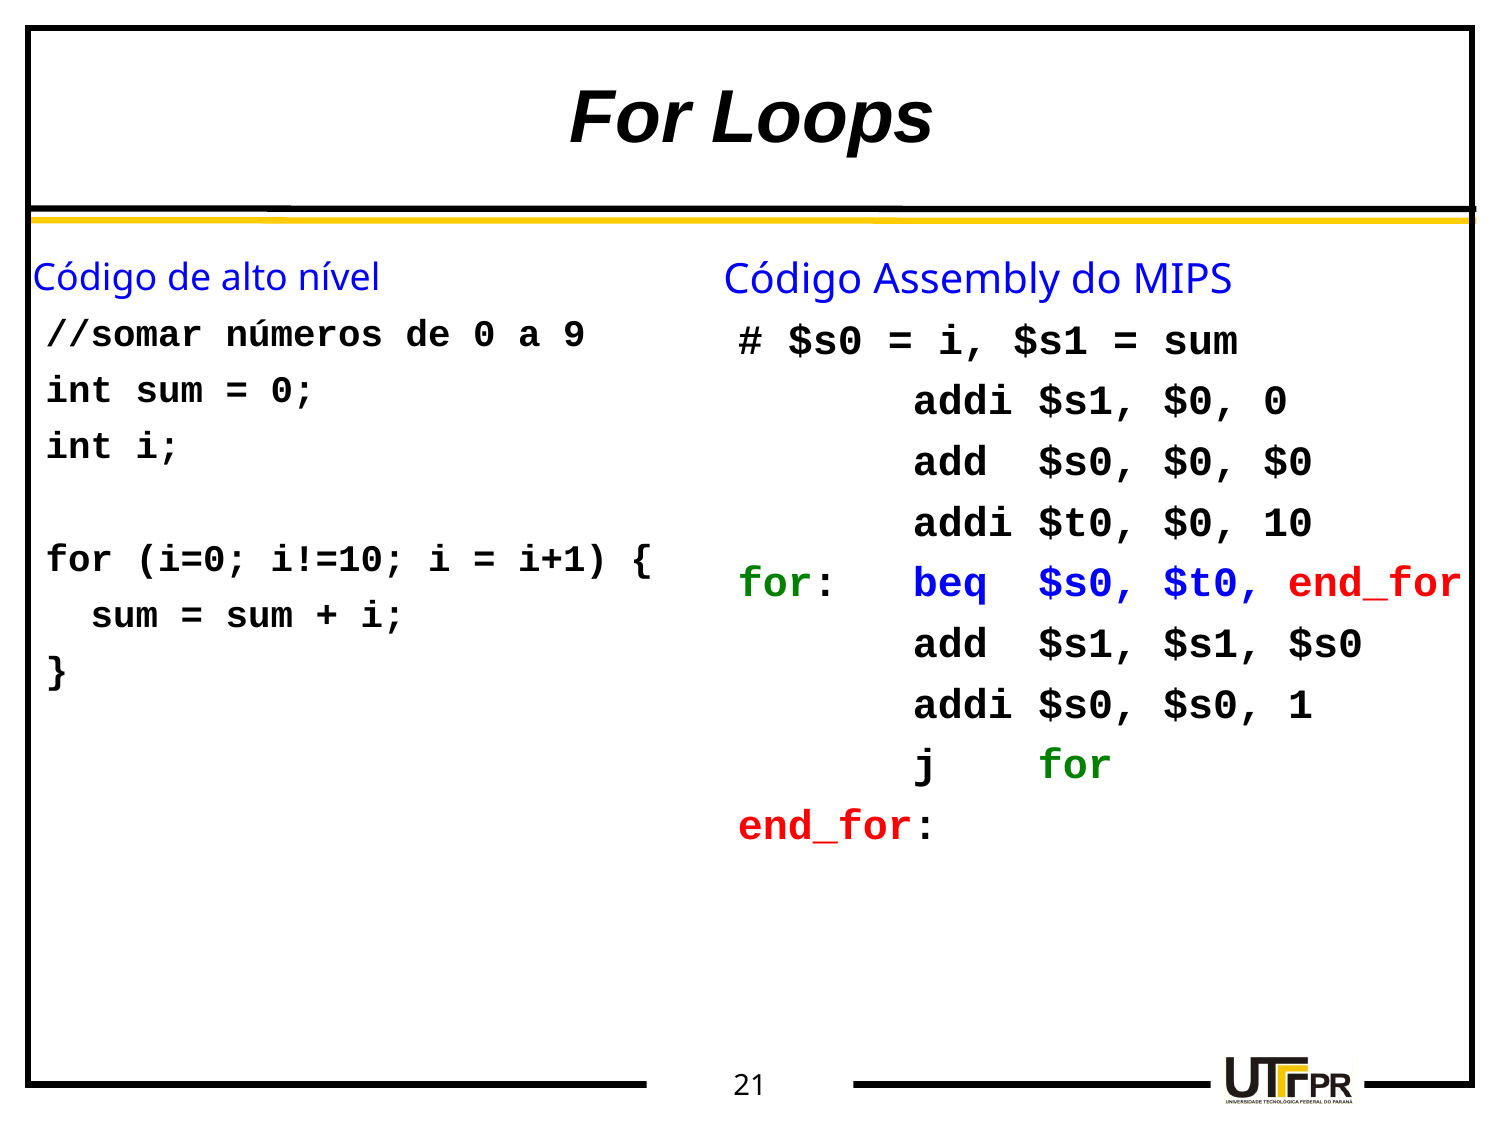

# For Loops
Código de alto nível
//somar números de 0 a 9
int sum = 0;
int i;
for (i=0; i!=10; i = i+1) {
 sum = sum + i;
}
Código Assembly do MIPS
# $s0 = i, $s1 = sum
 addi $s1, $0, 0
 add $s0, $0, $0
 addi $t0, $0, 10
for: beq $s0, $t0, end_for
 add $s1, $s1, $s0
 addi $s0, $s0, 1
 j for
end_for: